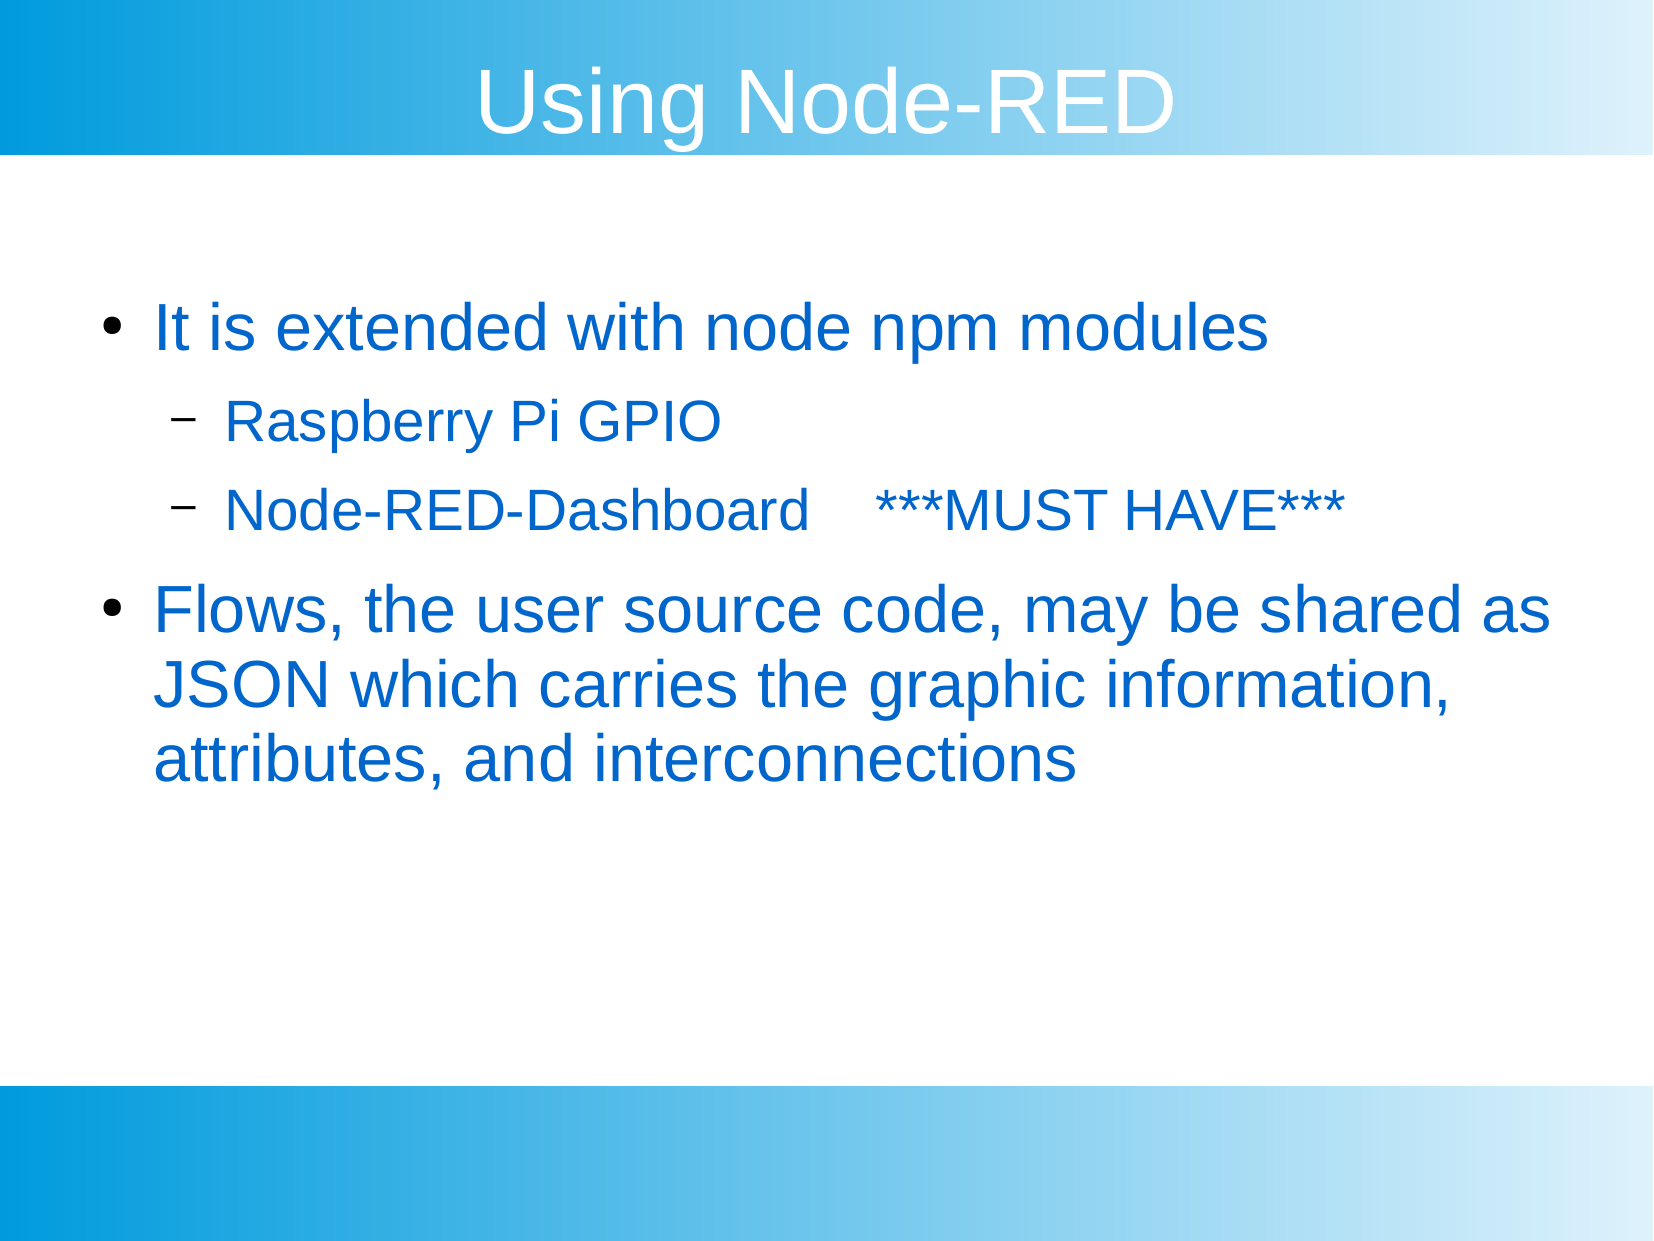

# Using Node-RED
It is extended with node npm modules
Raspberry Pi GPIO
Node-RED-Dashboard ***MUST HAVE***
Flows, the user source code, may be shared as JSON which carries the graphic information, attributes, and interconnections